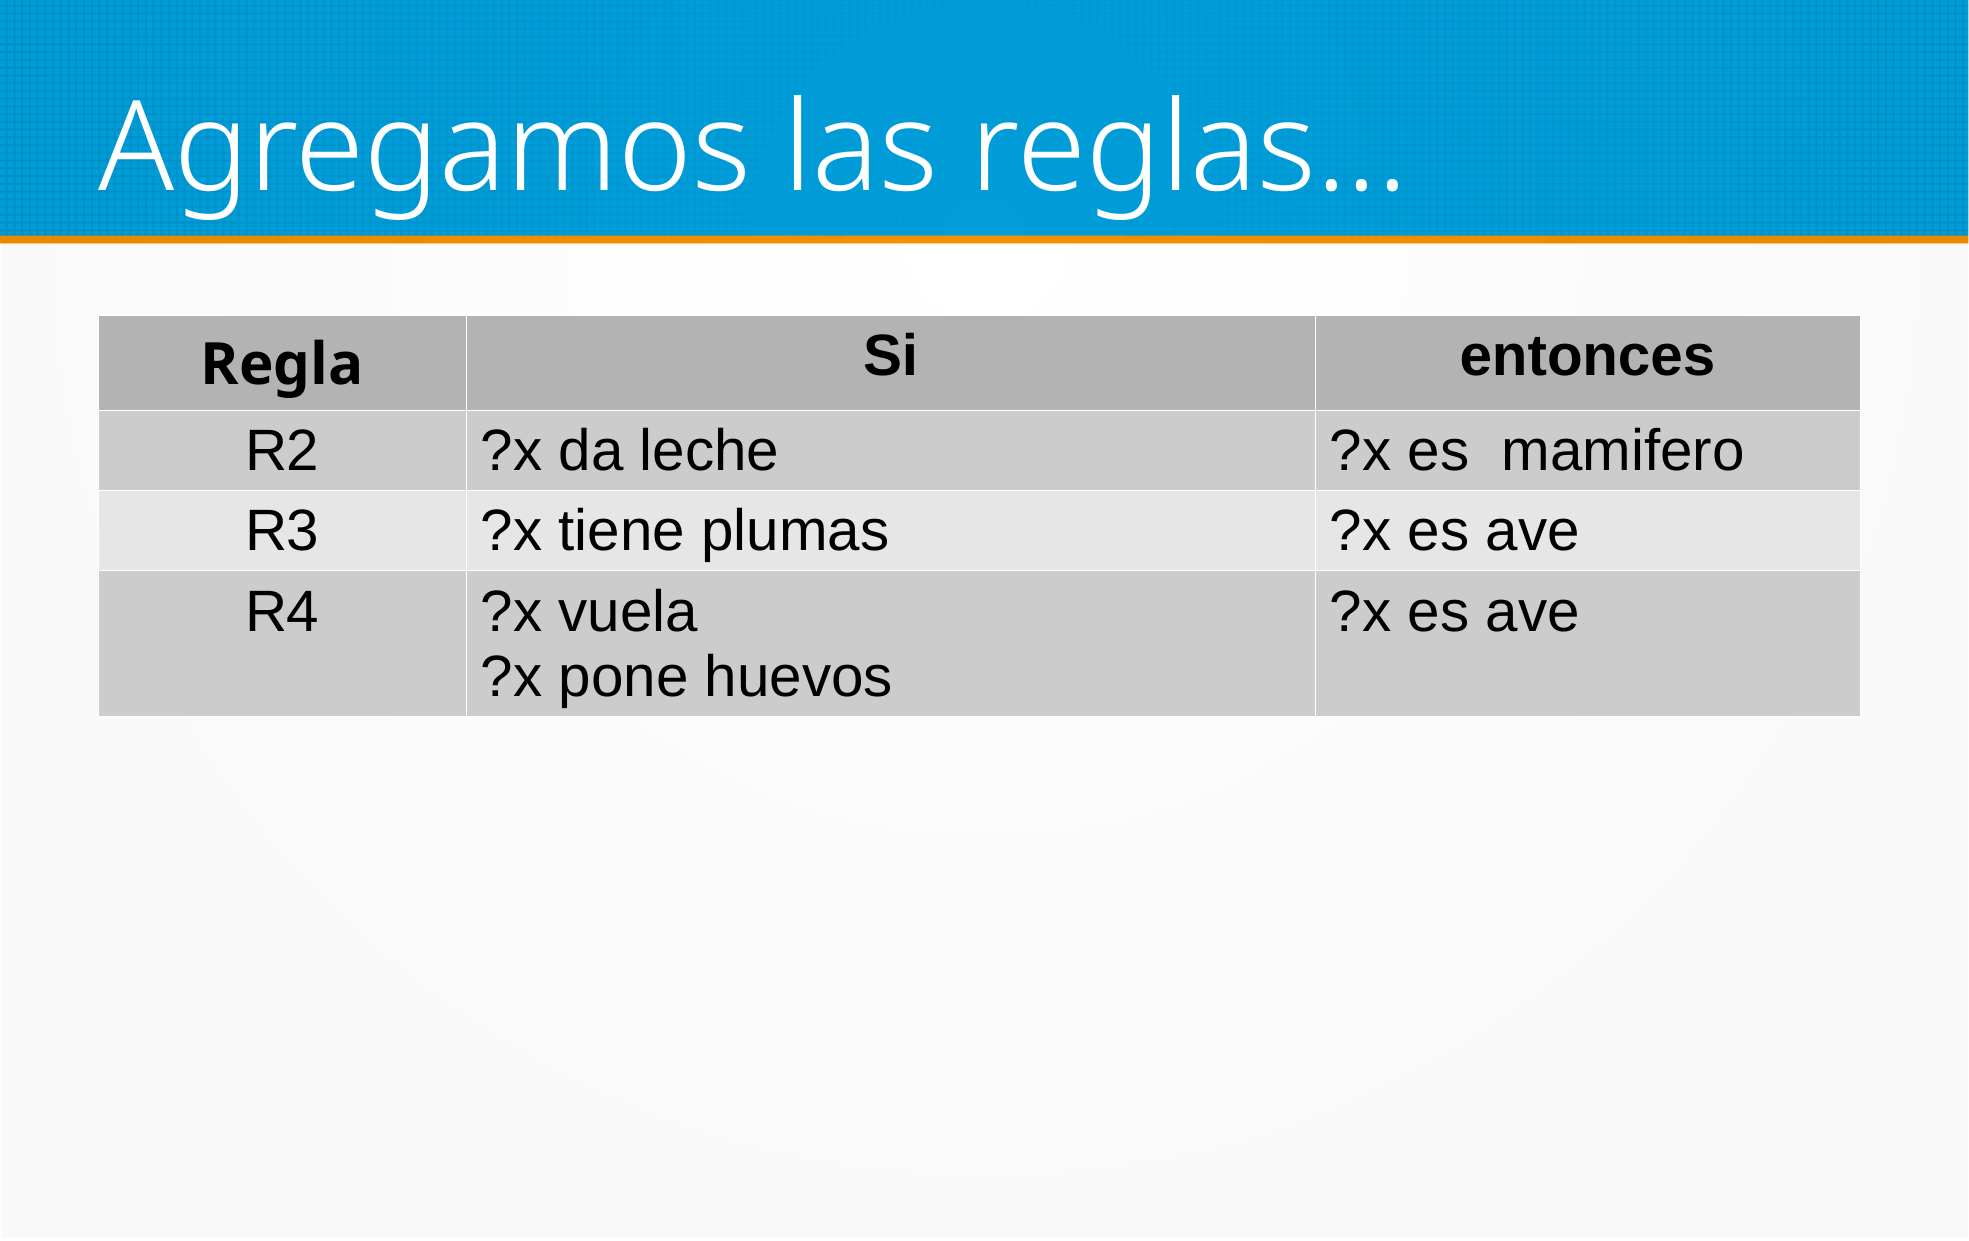

# Agregamos las reglas...
| Regla | Si | entonces |
| --- | --- | --- |
| R2 | ?x da leche | ?x es mamifero |
| R3 | ?x tiene plumas | ?x es ave |
| R4 | ?x vuela ?x pone huevos | ?x es ave |